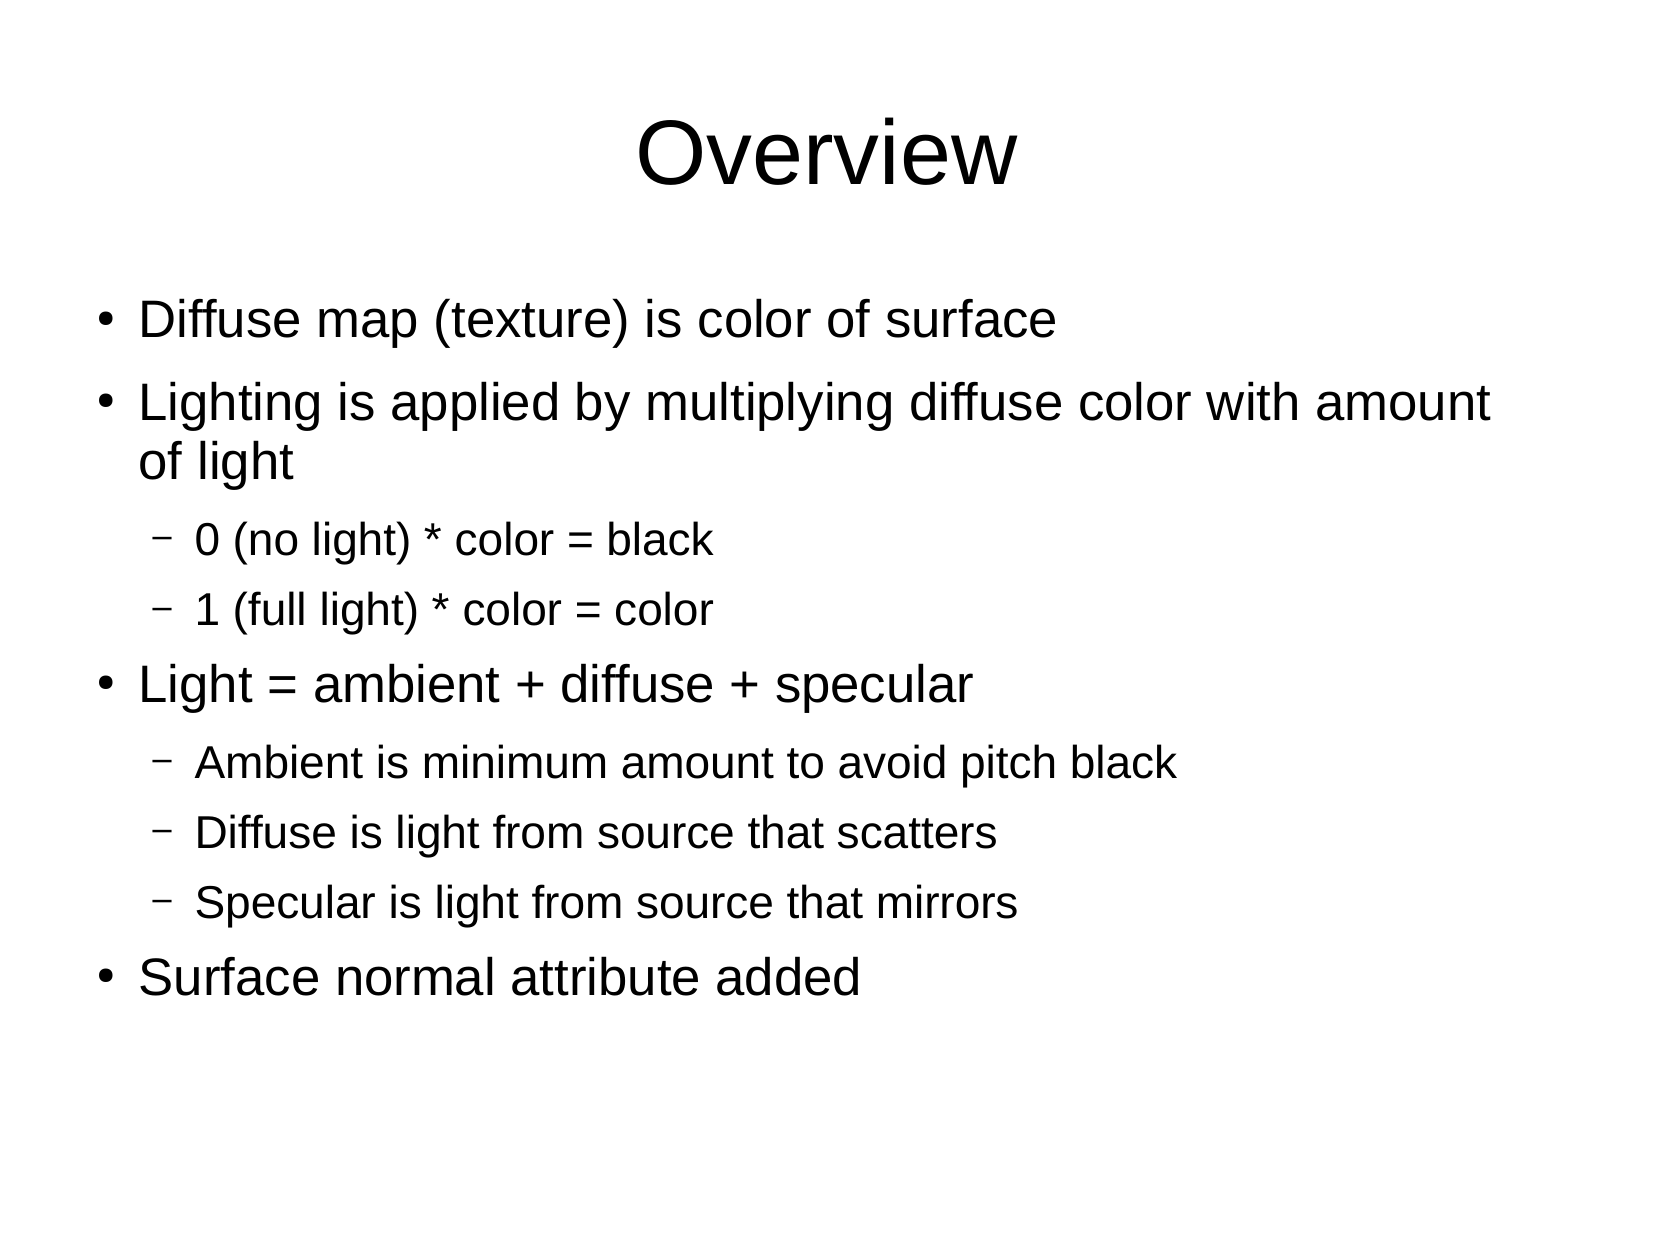

# Overview
Diffuse map (texture) is color of surface
Lighting is applied by multiplying diffuse color with amount of light
0 (no light) * color = black
1 (full light) * color = color
Light = ambient + diffuse + specular
Ambient is minimum amount to avoid pitch black
Diffuse is light from source that scatters
Specular is light from source that mirrors
Surface normal attribute added